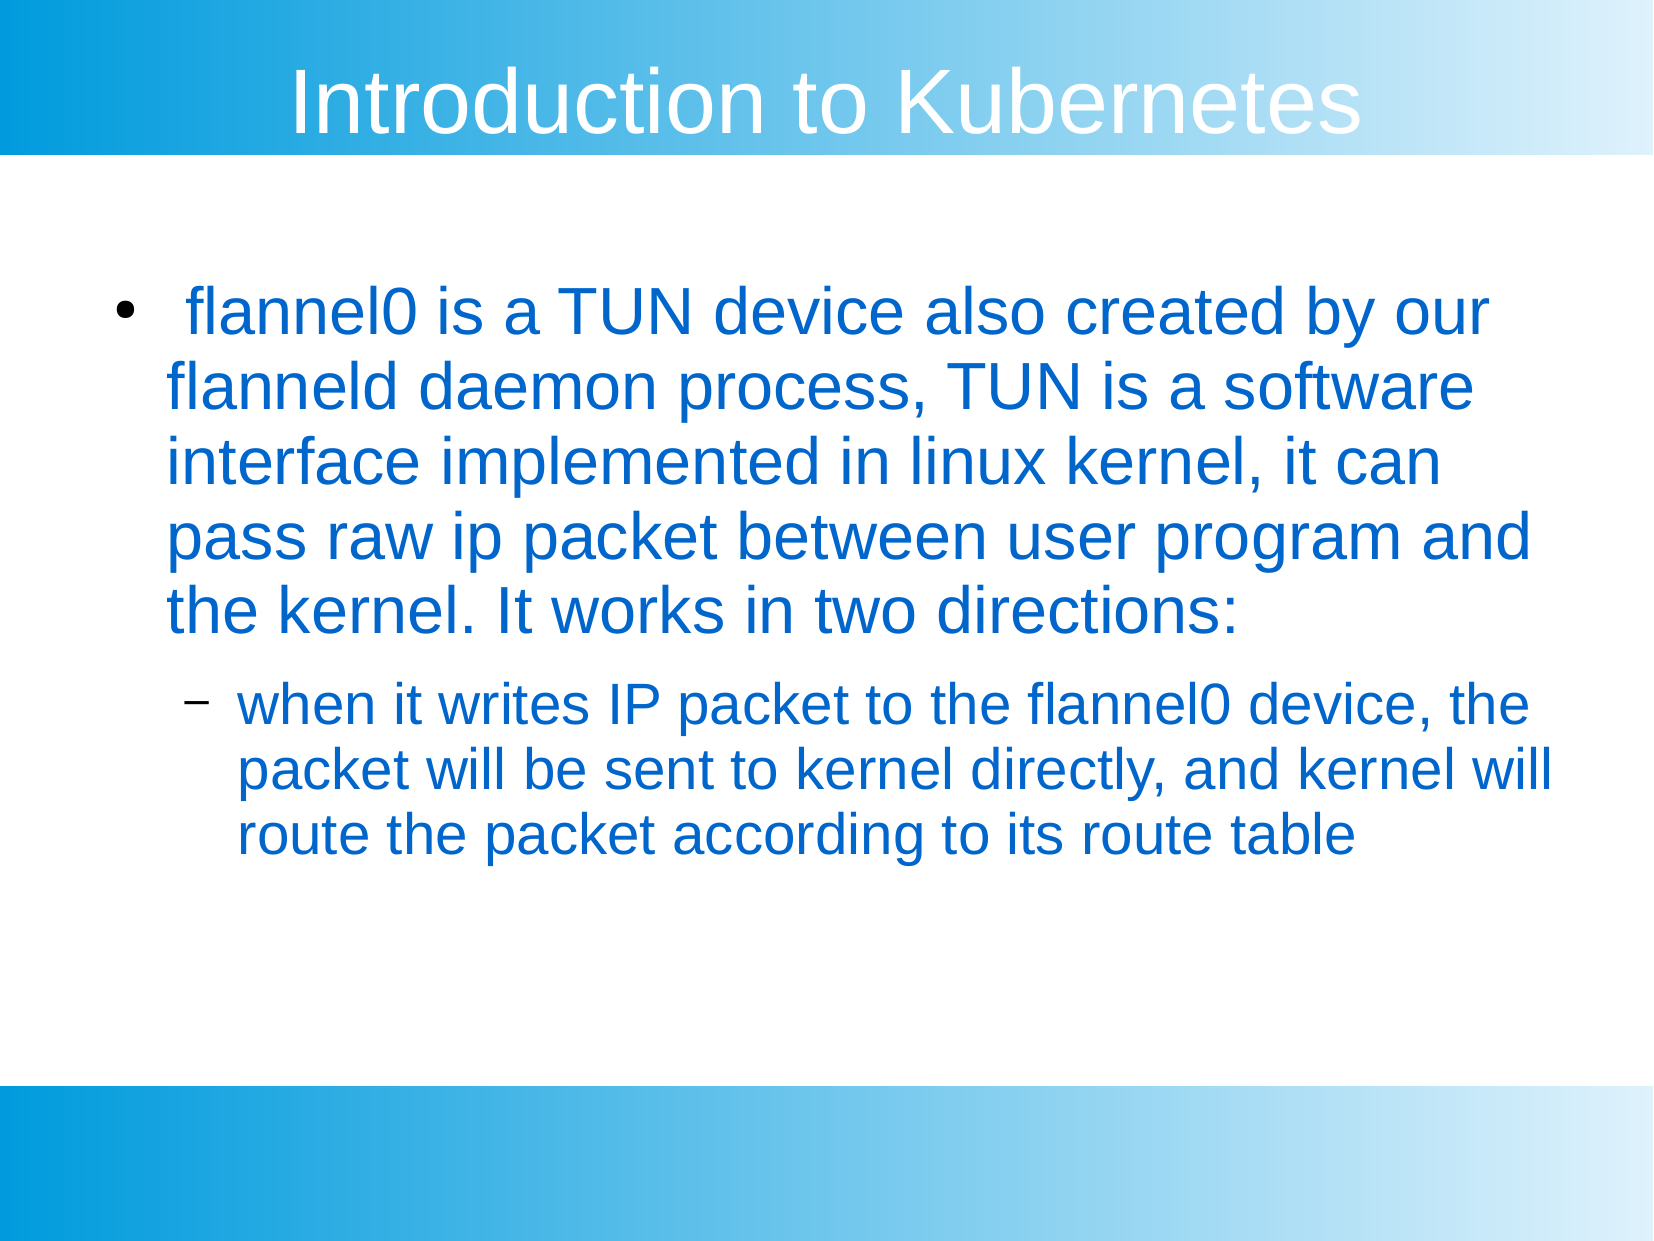

# Introduction to Kubernetes
 flannel0 is a TUN device also created by our flanneld daemon process, TUN is a software interface implemented in linux kernel, it can pass raw ip packet between user program and the kernel. It works in two directions:
when it writes IP packet to the flannel0 device, the packet will be sent to kernel directly, and kernel will route the packet according to its route table